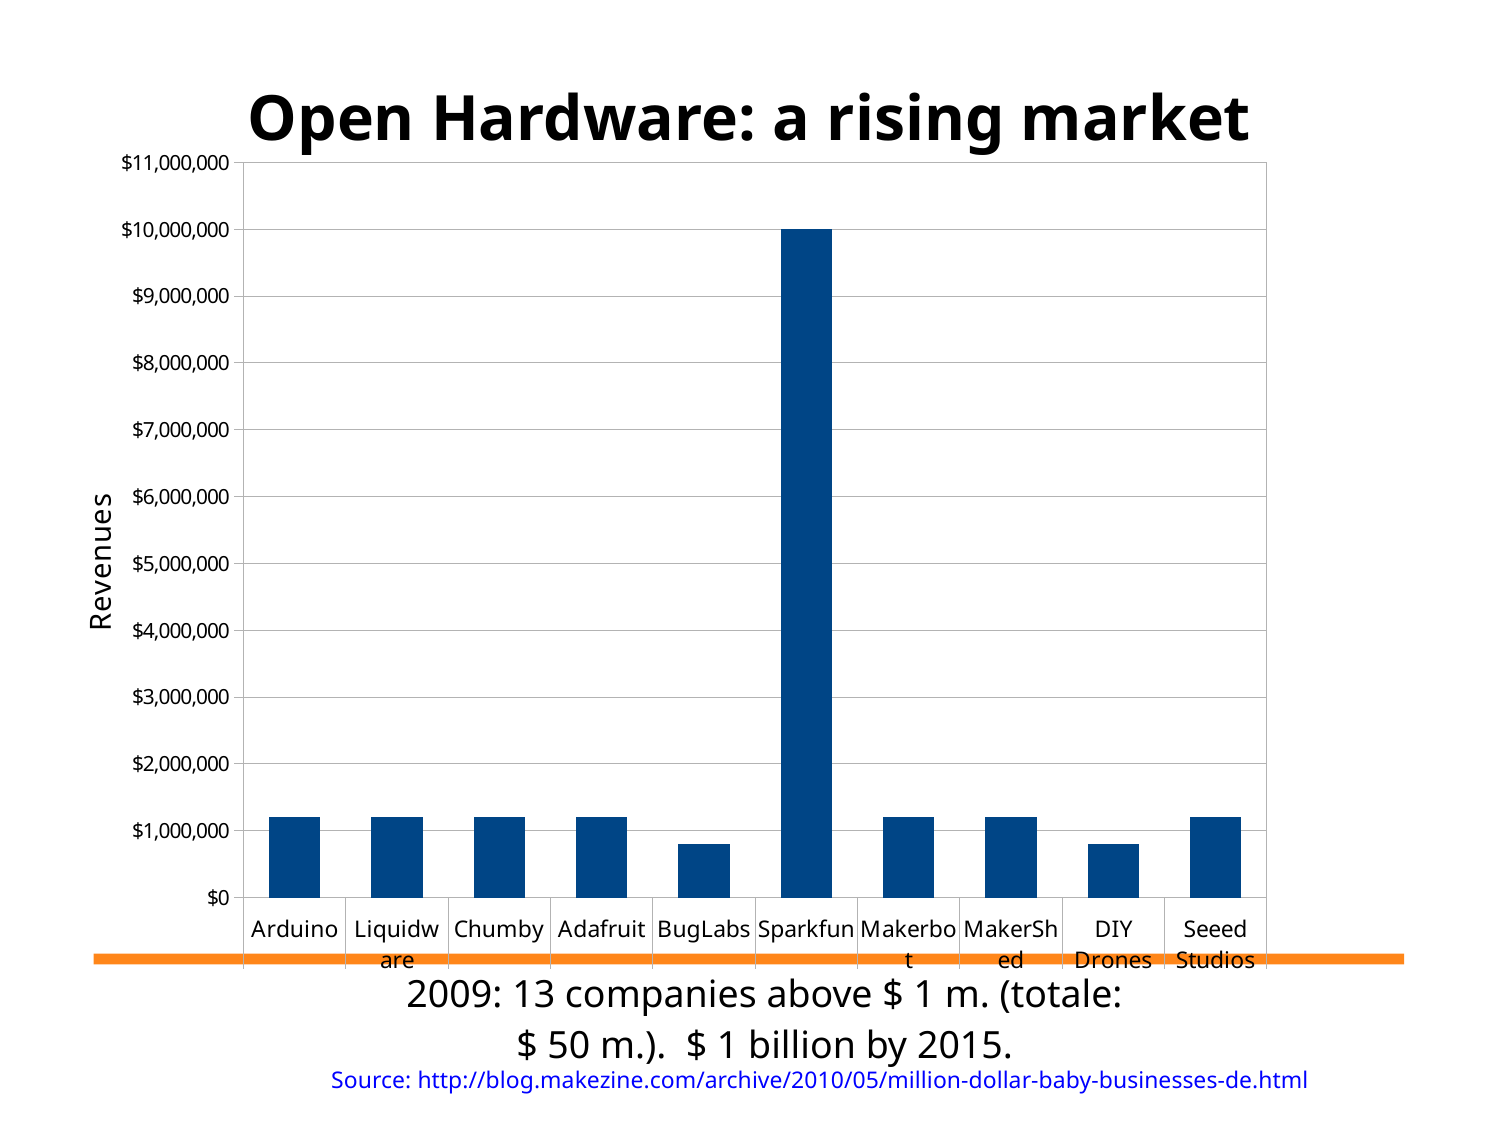

# Open Hardware: a rising market
### Chart
| Category | Column 1 |
|---|---|
| Arduino | 1200000.0 |
| Liquidware | 1200000.0 |
| Chumby | 1200000.0 |
| Adafruit | 1200000.0 |
| BugLabs | 800000.0 |
| Sparkfun | 10000000.0 |
| Makerbot | 1200000.0 |
| MakerShed | 1200000.0 |
| DIY Drones | 800000.0 |
| Seeed Studios | 1200000.0 |2009: 13 companies above $ 1 m. (totale: $ 50 m.). $ 1 billion by 2015.
Source: http://blog.makezine.com/archive/2010/05/million-dollar-baby-businesses-de.html